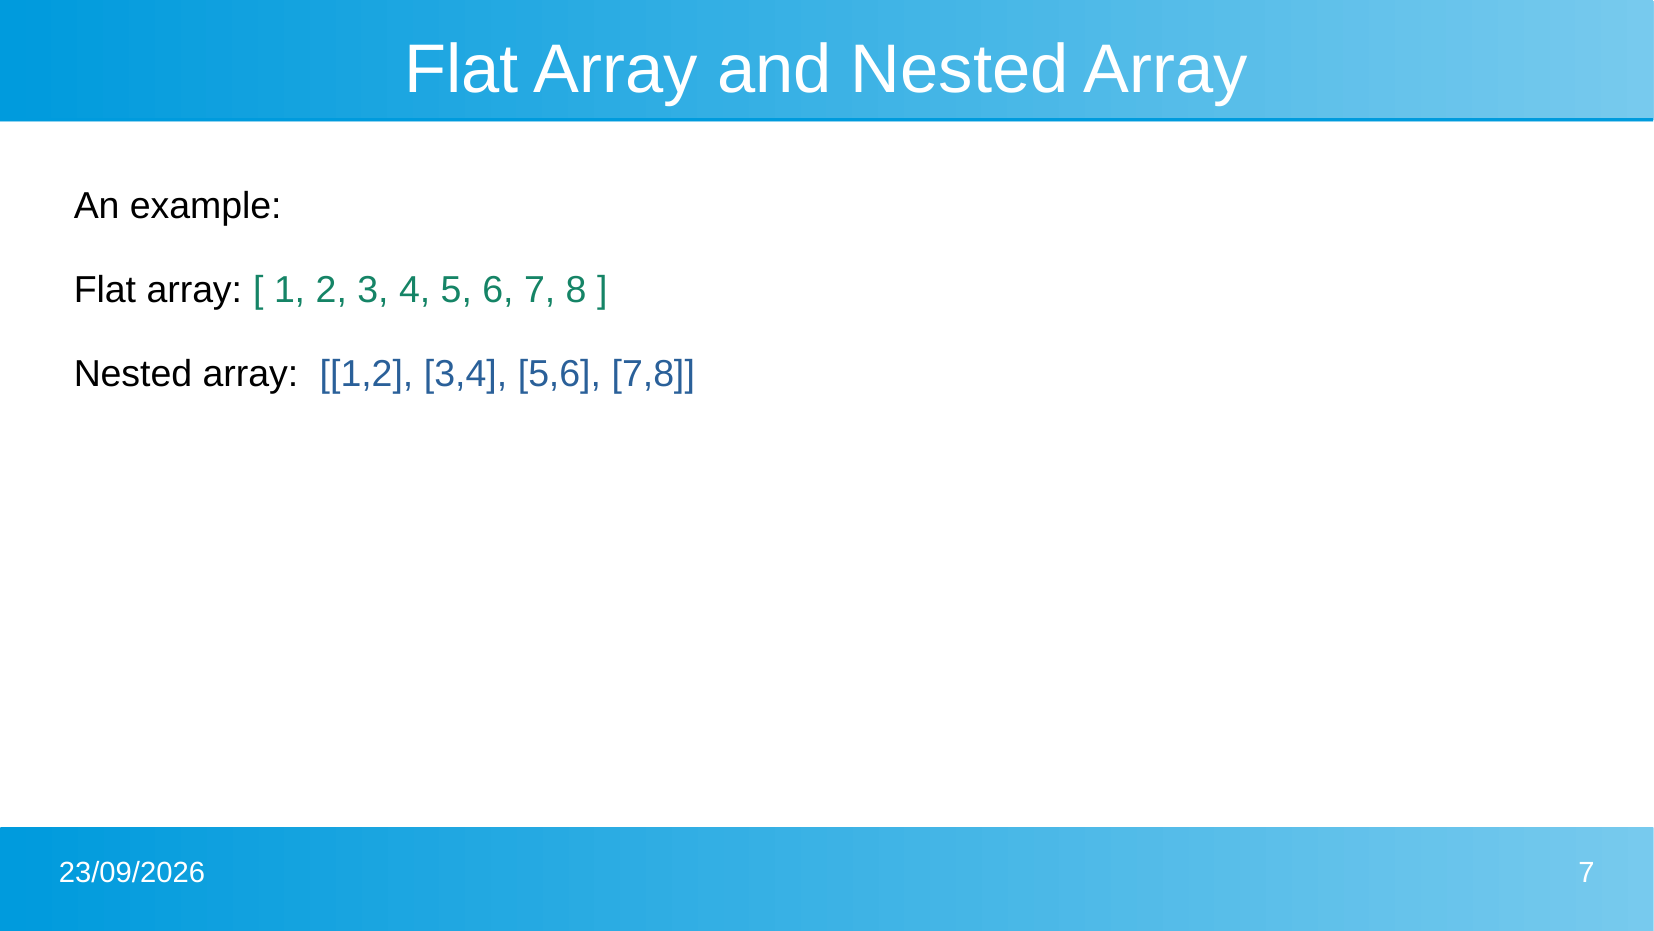

# Flat Array and Nested Array
An example:
Flat array: [ 1, 2, 3, 4, 5, 6, 7, 8 ]
Nested array: [[1,2], [3,4], [5,6], [7,8]]
7